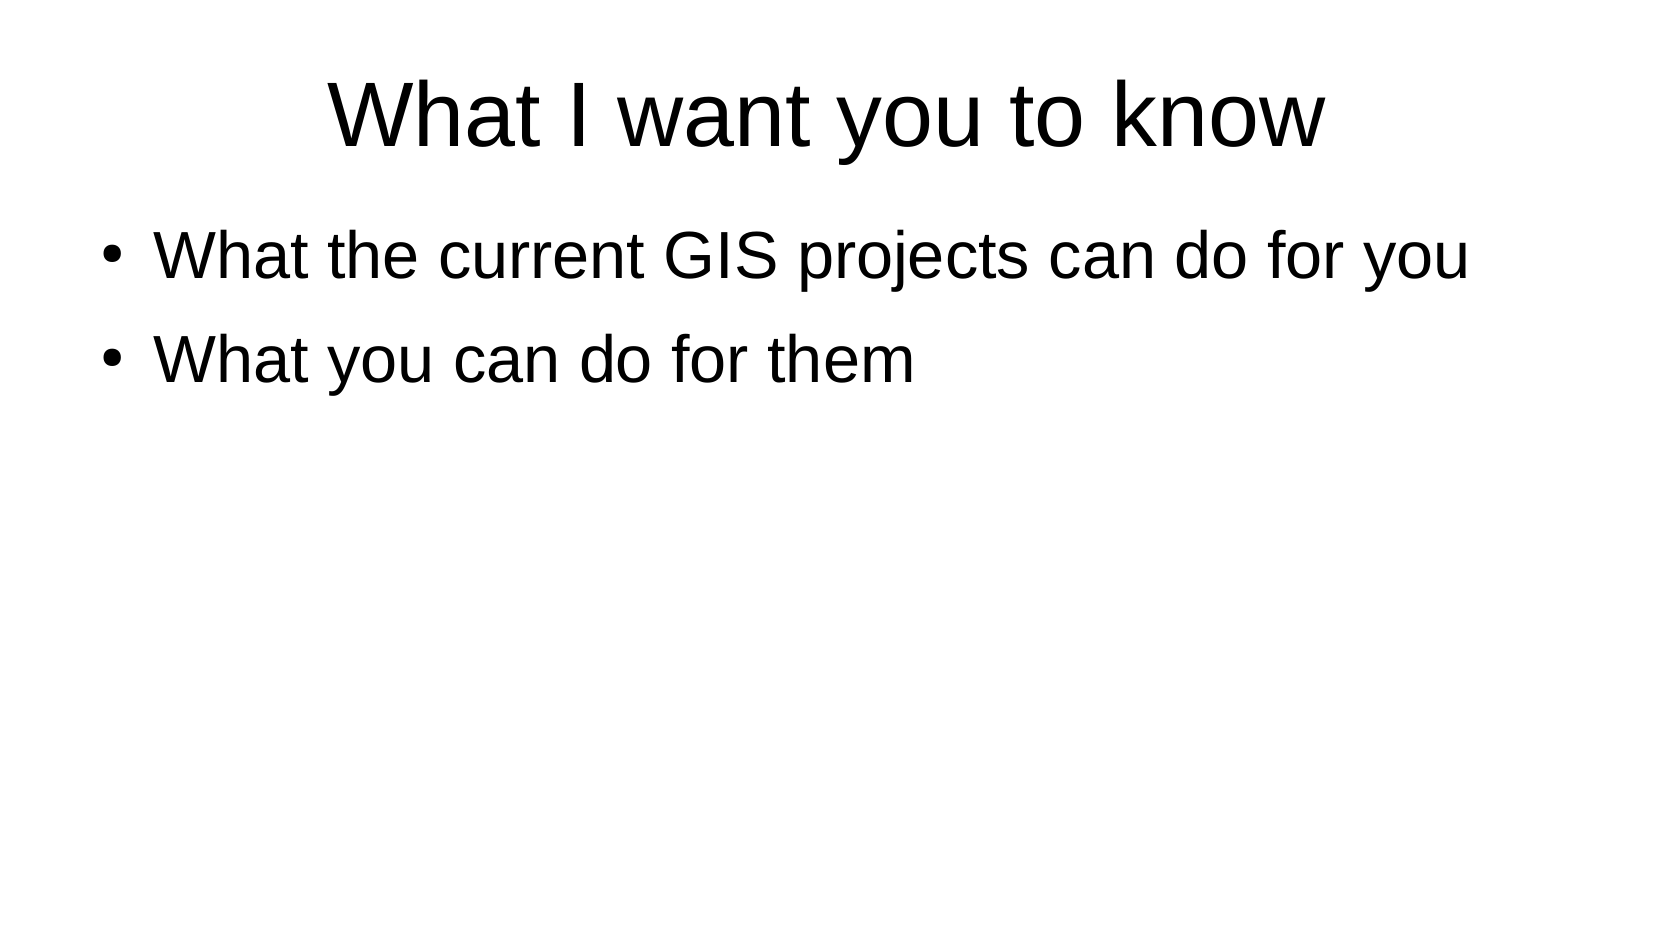

# What I want you to know
What the current GIS projects can do for you
What you can do for them